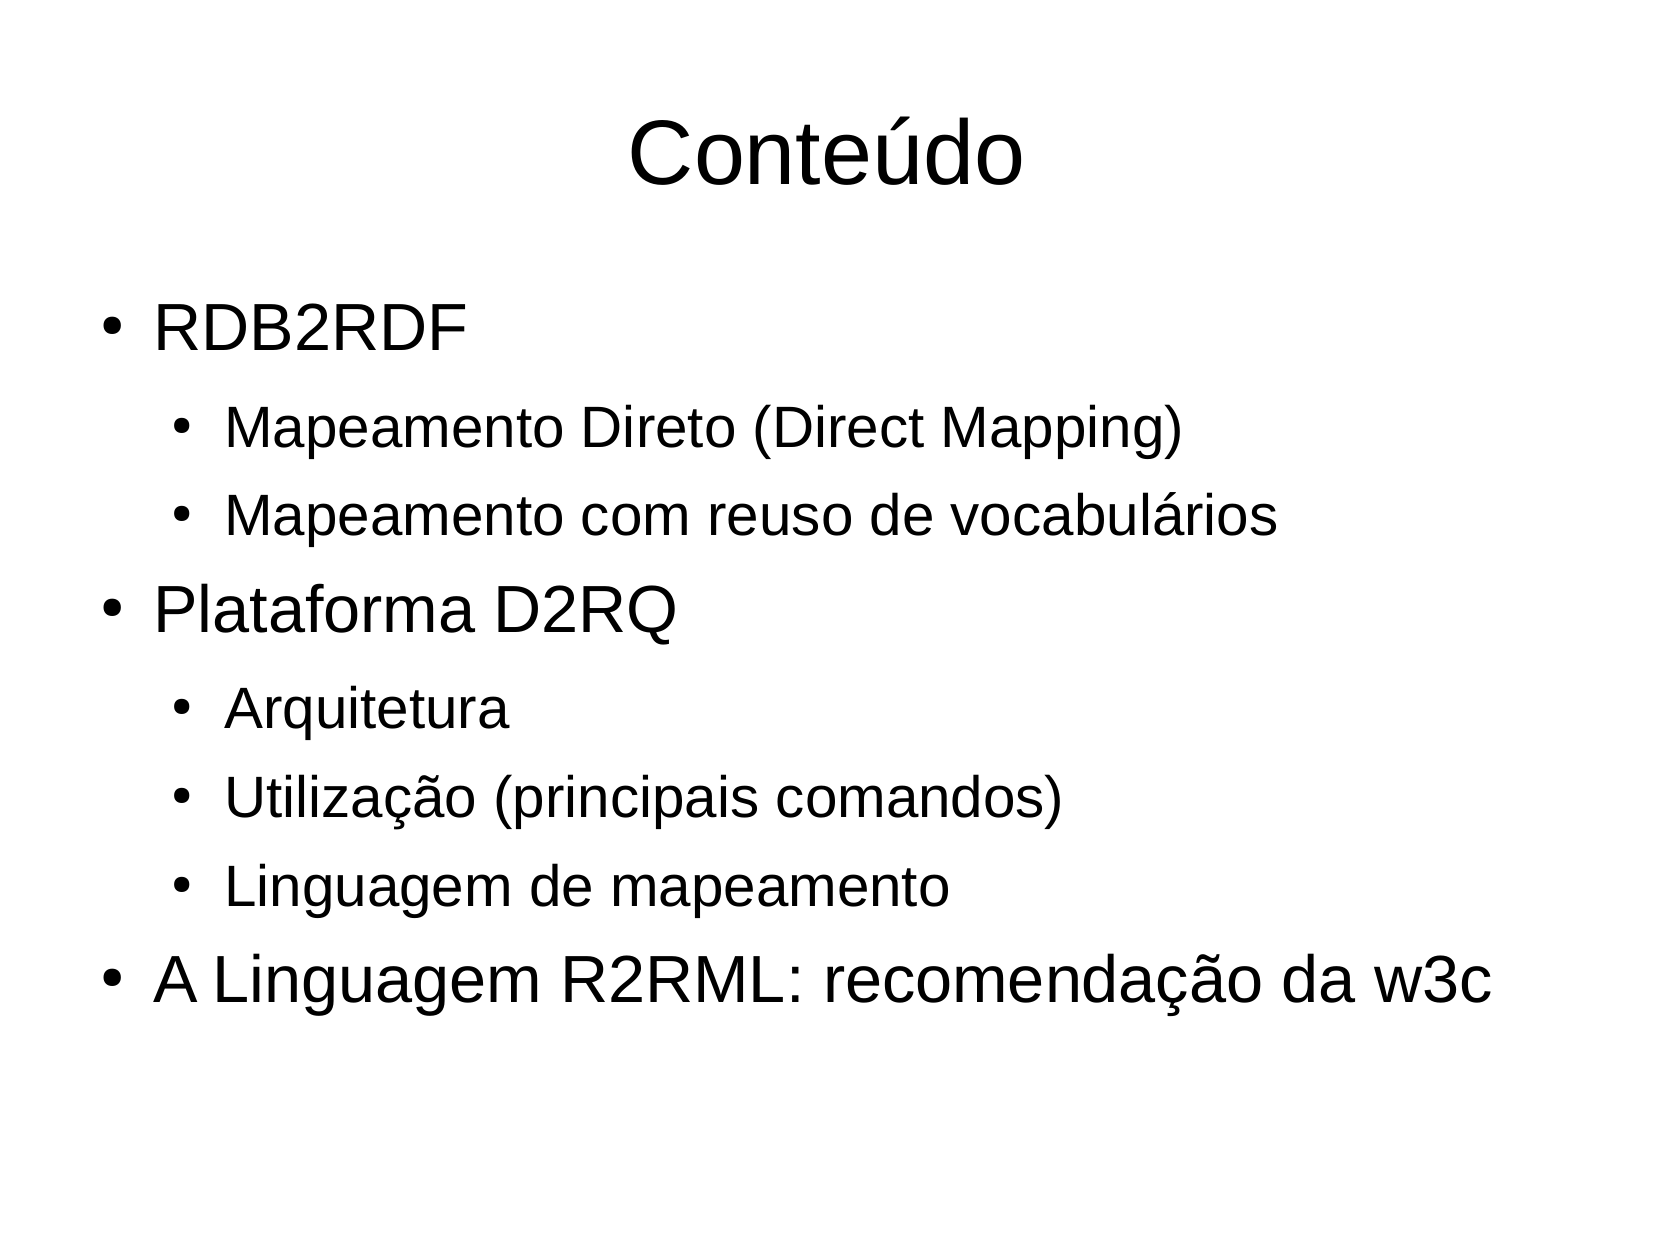

# Conteúdo
RDB2RDF
Mapeamento Direto (Direct Mapping)
Mapeamento com reuso de vocabulários
Plataforma D2RQ
Arquitetura
Utilização (principais comandos)
Linguagem de mapeamento
A Linguagem R2RML: recomendação da w3c